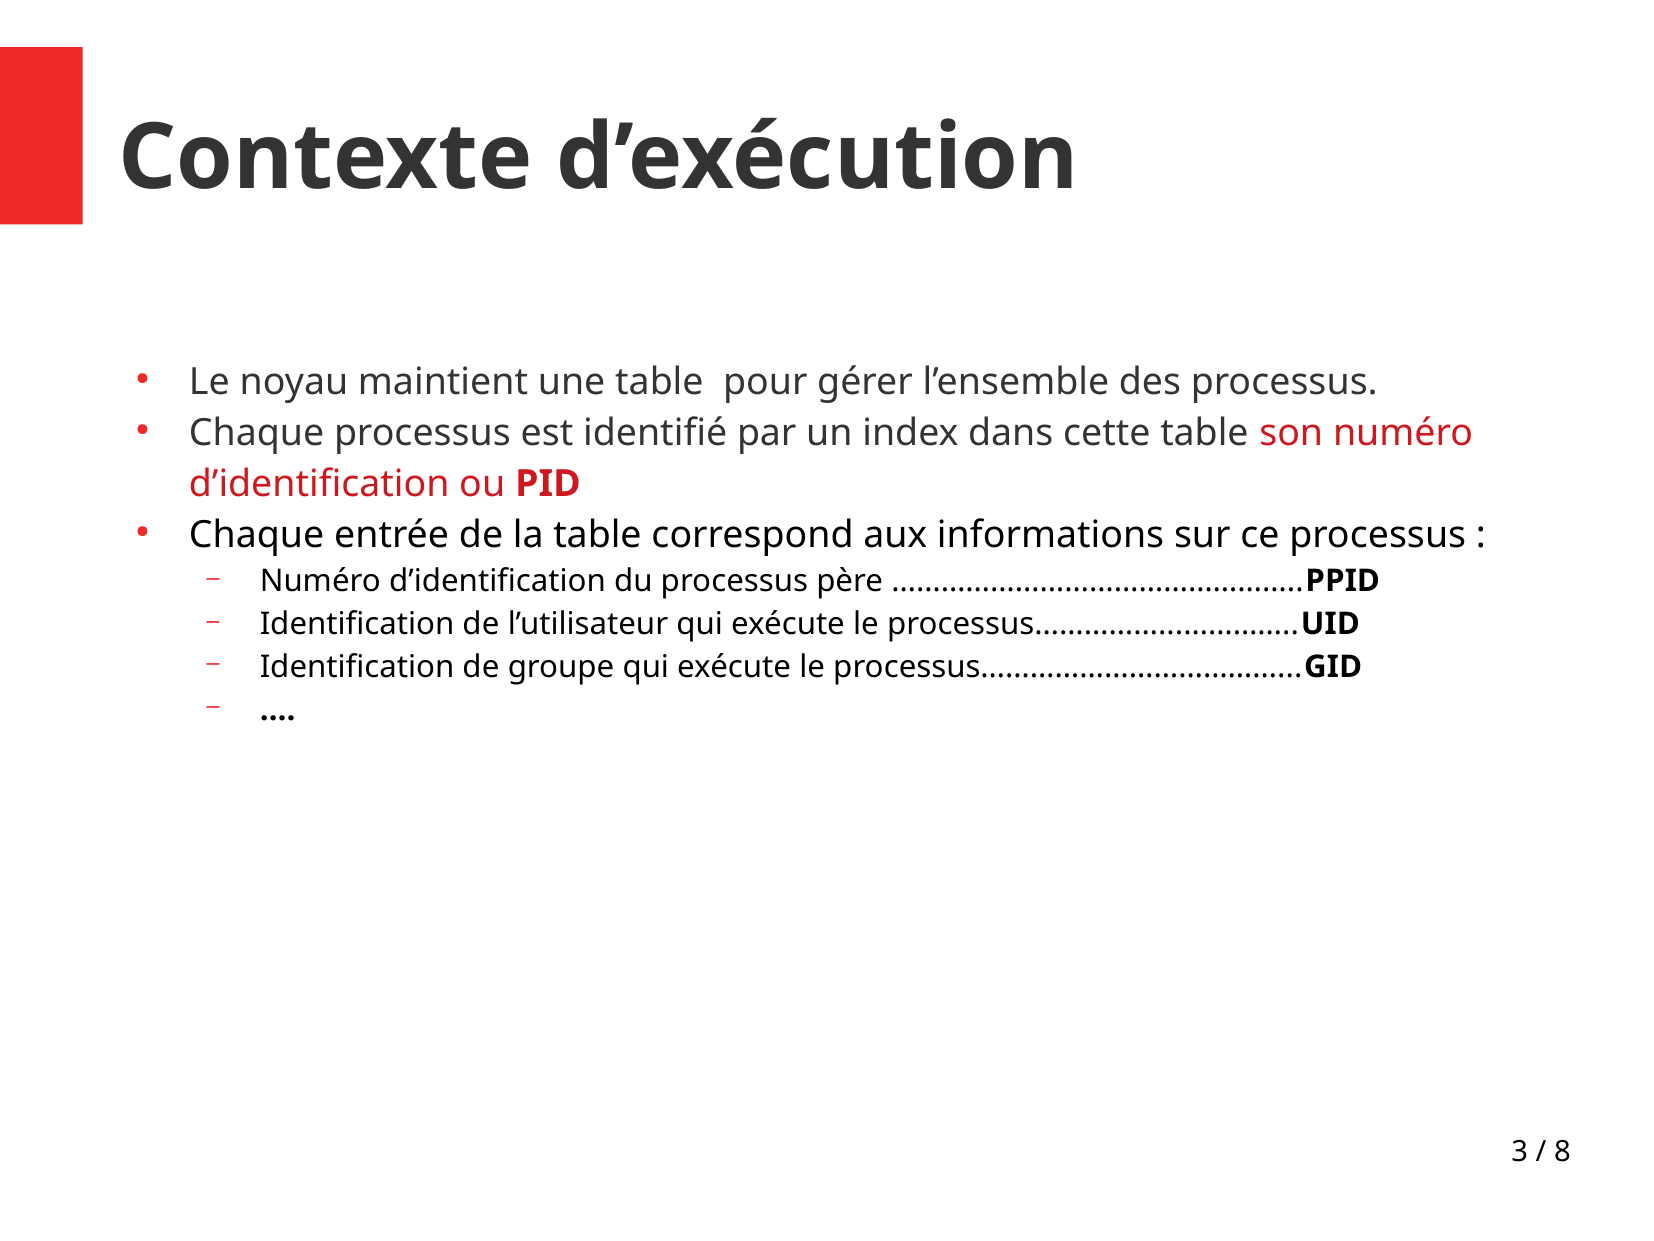

# Contexte d’exécution
Le noyau maintient une table pour gérer l’ensemble des processus.
Chaque processus est identifié par un index dans cette table son numéro d’identification ou PID
Chaque entrée de la table correspond aux informations sur ce processus :
Numéro d’identification du processus père …………………………………………..PPID
Identification de l’utilisateur qui exécute le processus……………...…………..UID
Identification de groupe qui exécute le processus………………………………...GID
….
3